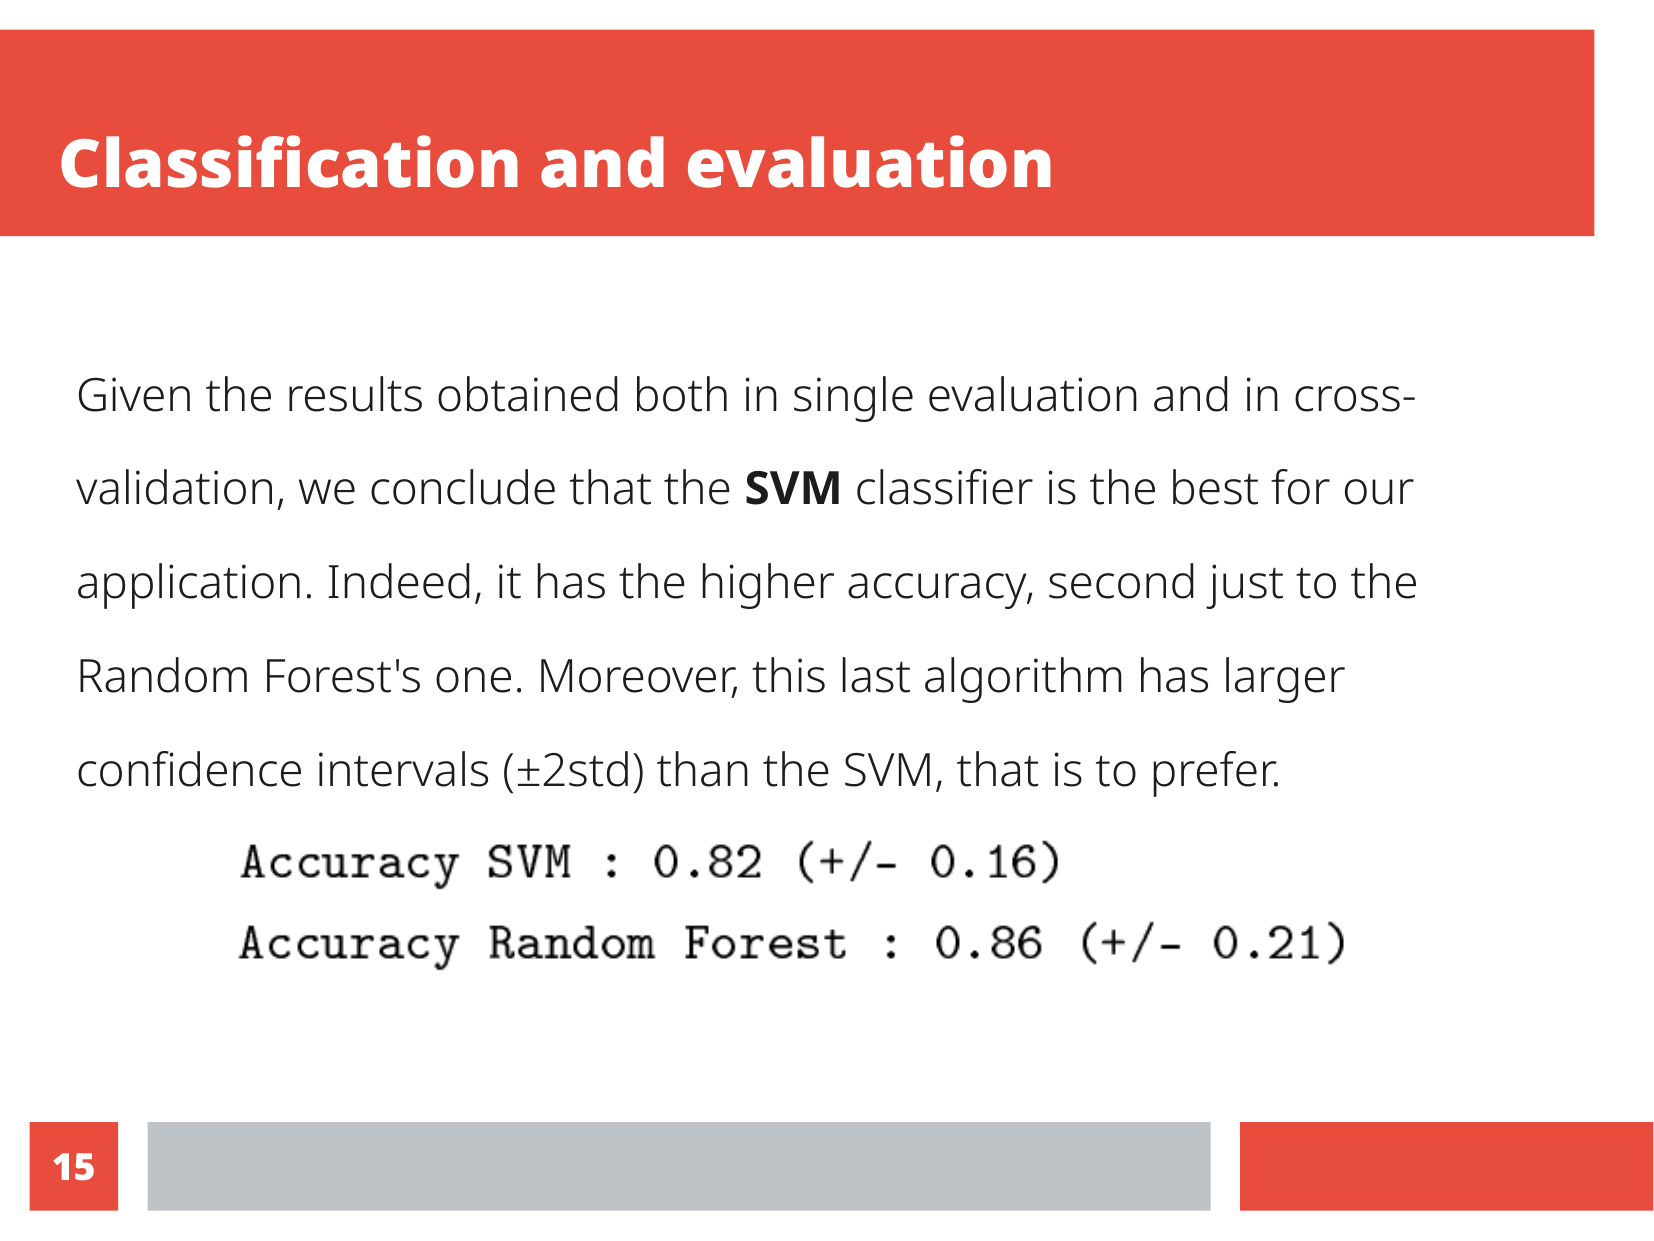

# Classification and evaluation
Given the results obtained both in single evaluation and in cross-validation, we conclude that the SVM classifier is the best for our application. Indeed, it has the higher accuracy, second just to the Random Forest's one. Moreover, this last algorithm has larger confidence intervals (±2std) than the SVM, that is to prefer.
15